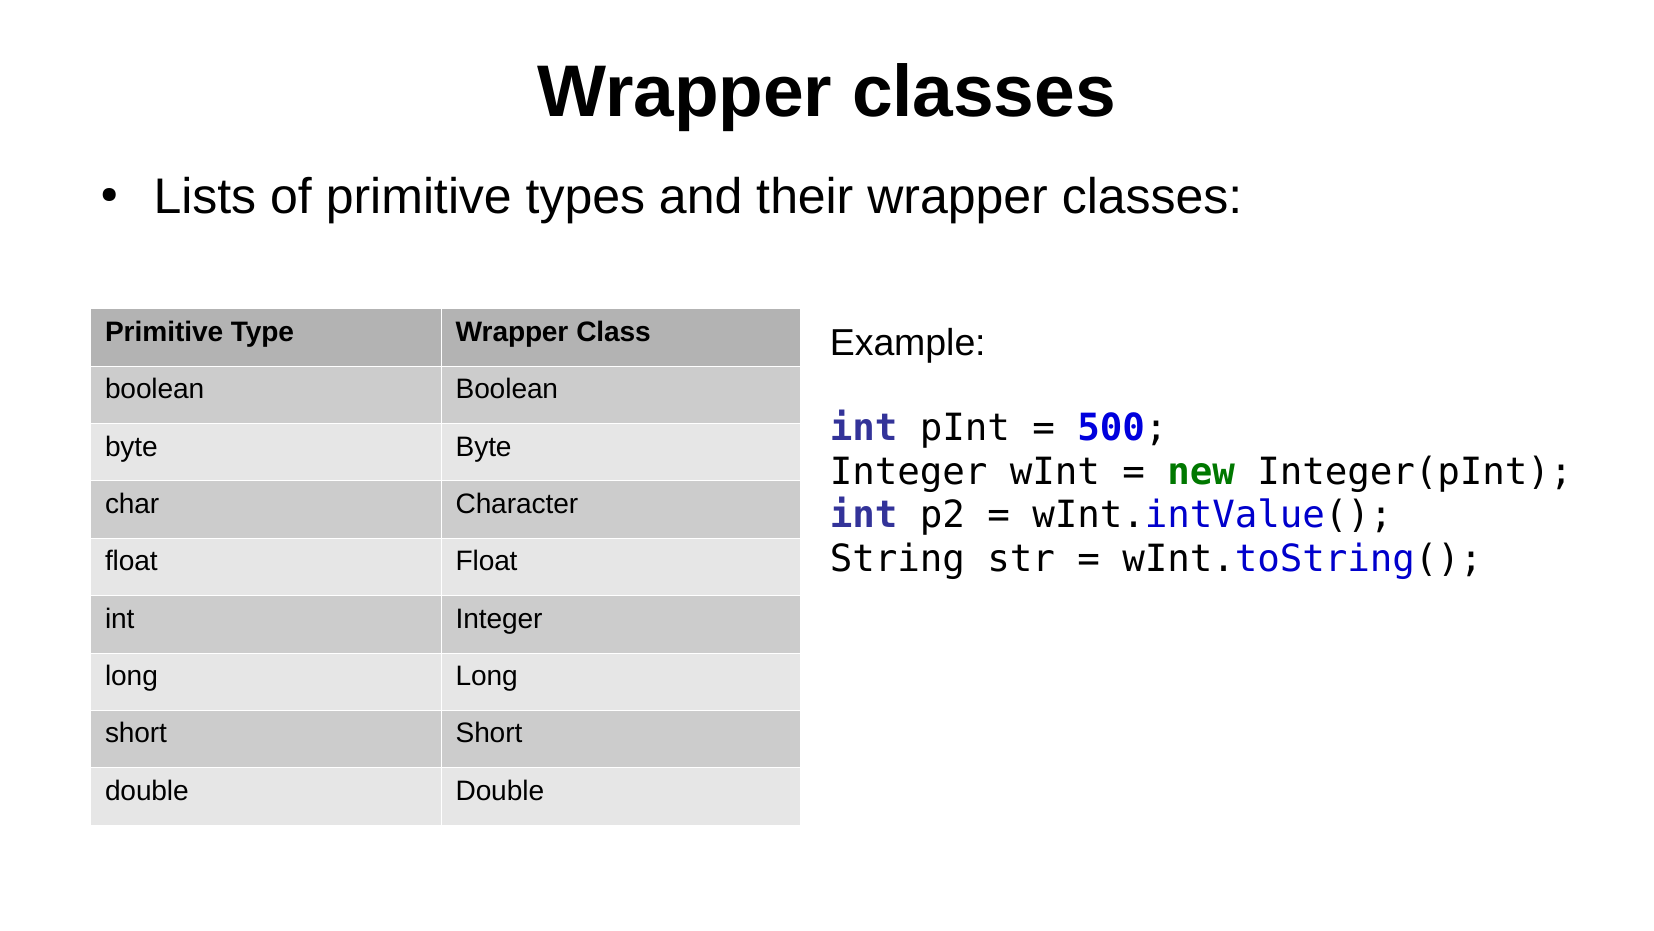

# Wrapper classes
Lists of primitive types and their wrapper classes:
| Primitive Type | Wrapper Class |
| --- | --- |
| boolean | Boolean |
| byte | Byte |
| char | Character |
| float | Float |
| int | Integer |
| long | Long |
| short | Short |
| double | Double |
Example:
int pInt = 500;
Integer wInt = new Integer(pInt);
int p2 = wInt.intValue();
String str = wInt.toString();